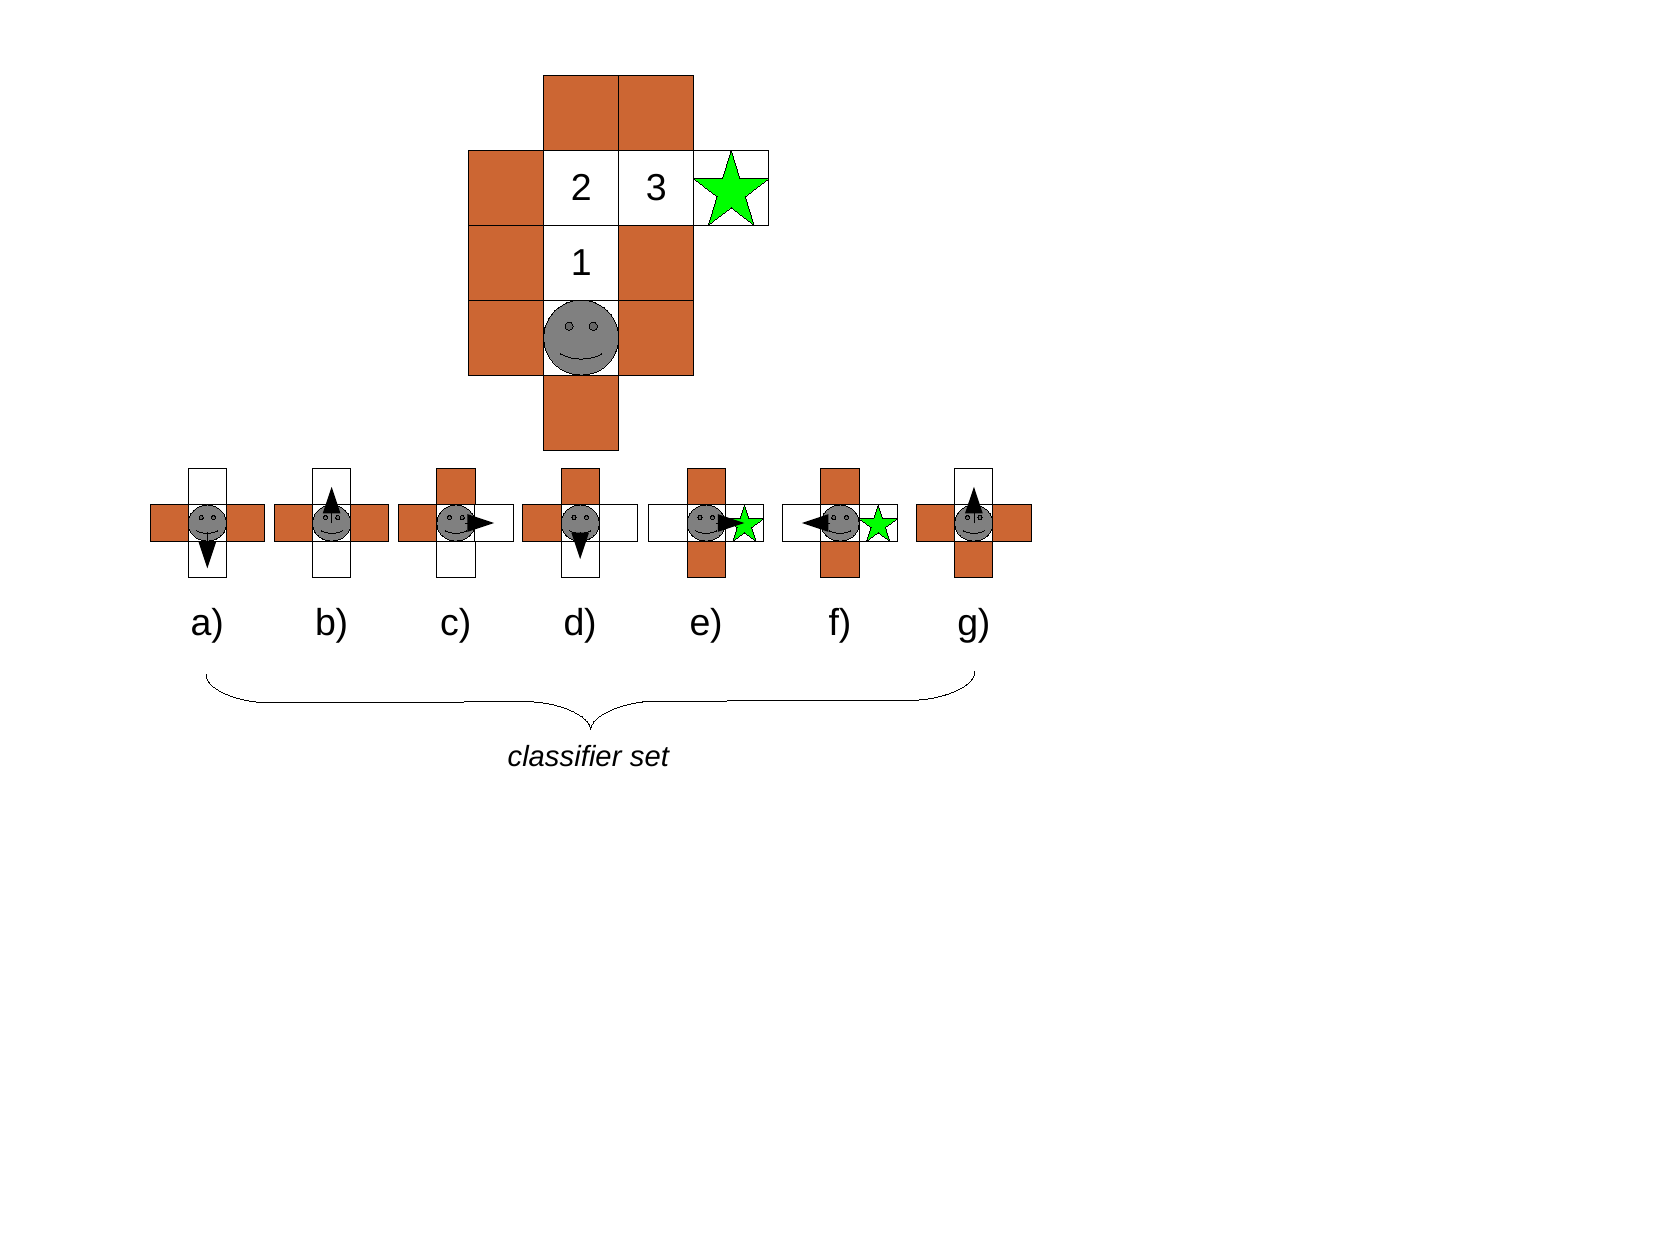

2
3
1
2
2
3
3
3
3
a)
b)
c)
d)
e)
f)
g)
classifier set